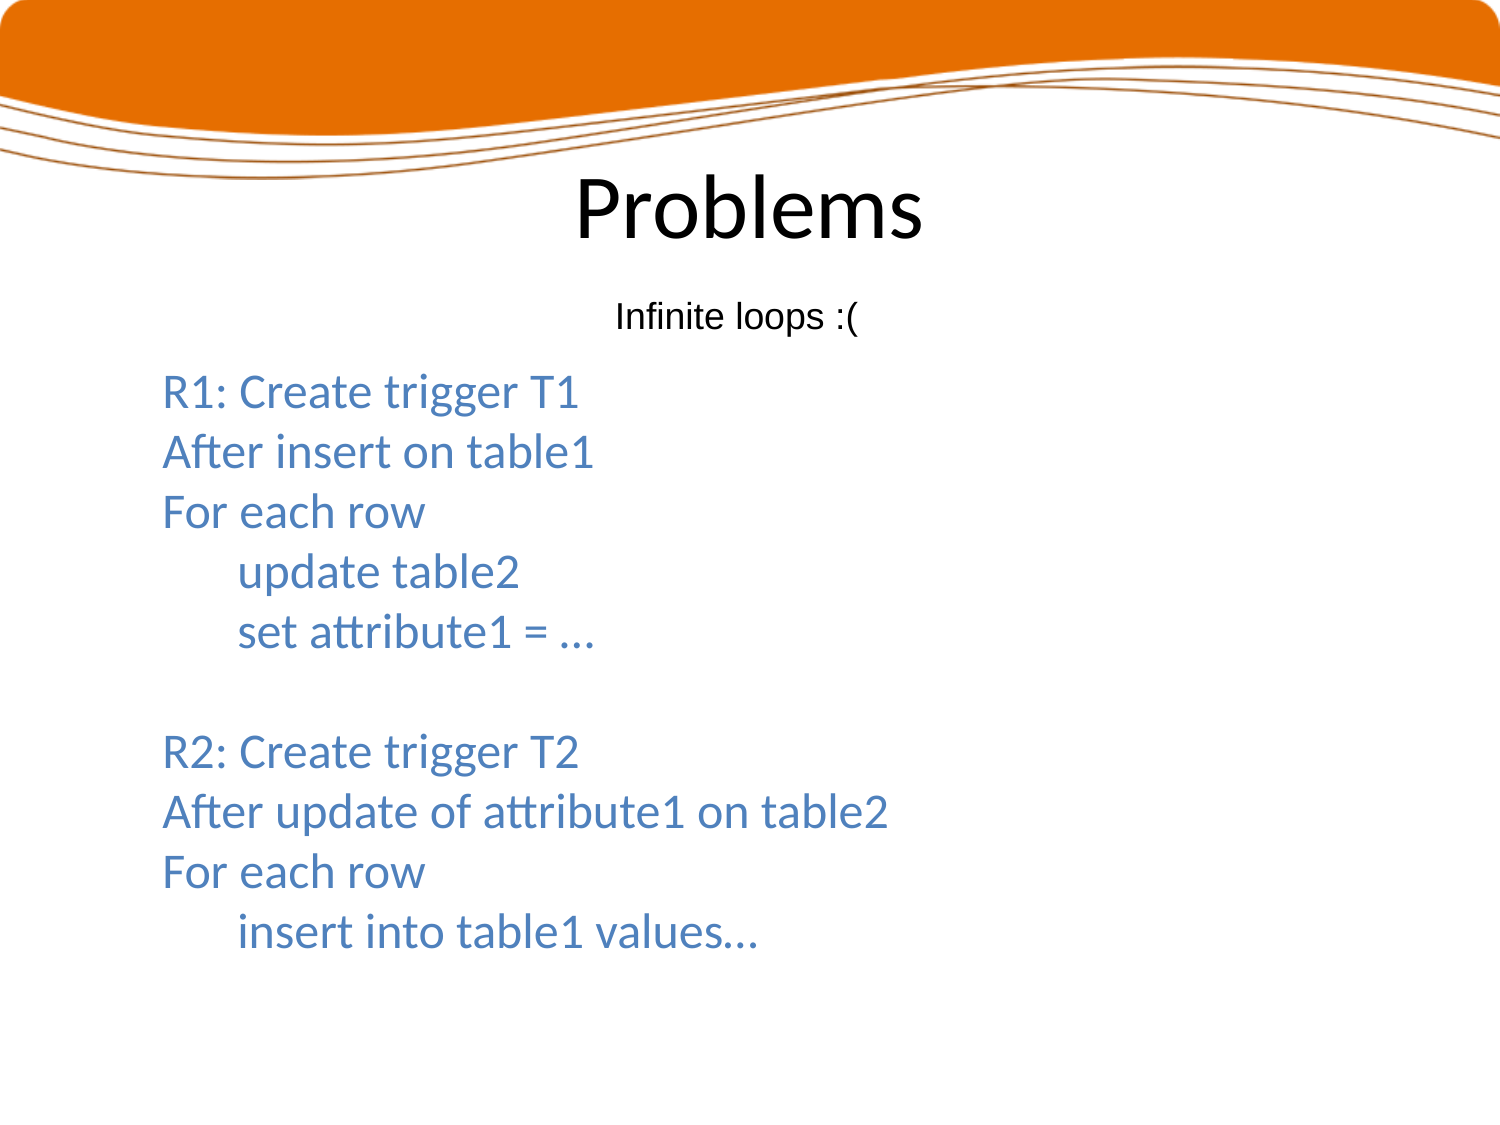

# Problems
Infinite loops :(
R1: Create trigger T1
After insert on table1
For each row
	update table2
	set attribute1 = …
R2: Create trigger T2
After update of attribute1 on table2
For each row
	insert into table1 values…